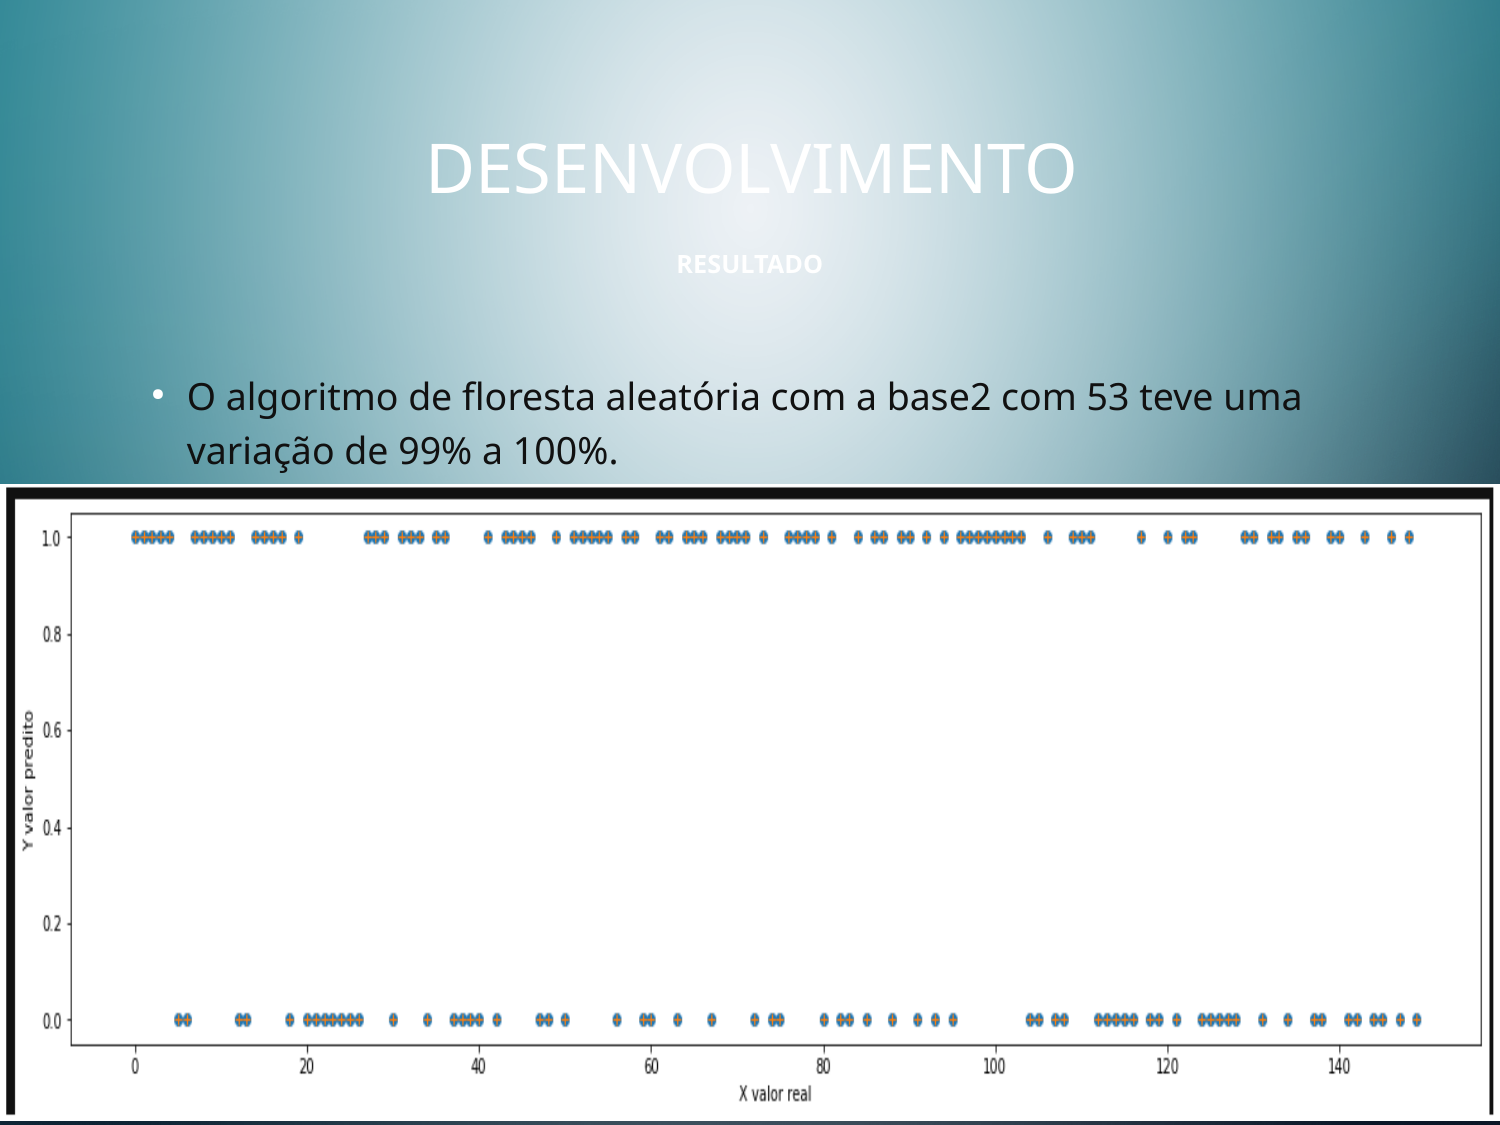

Desenvolvimento
# Resultado
O algoritmo de floresta aleatória com a base2 com 53 teve uma variação de 99% a 100%.